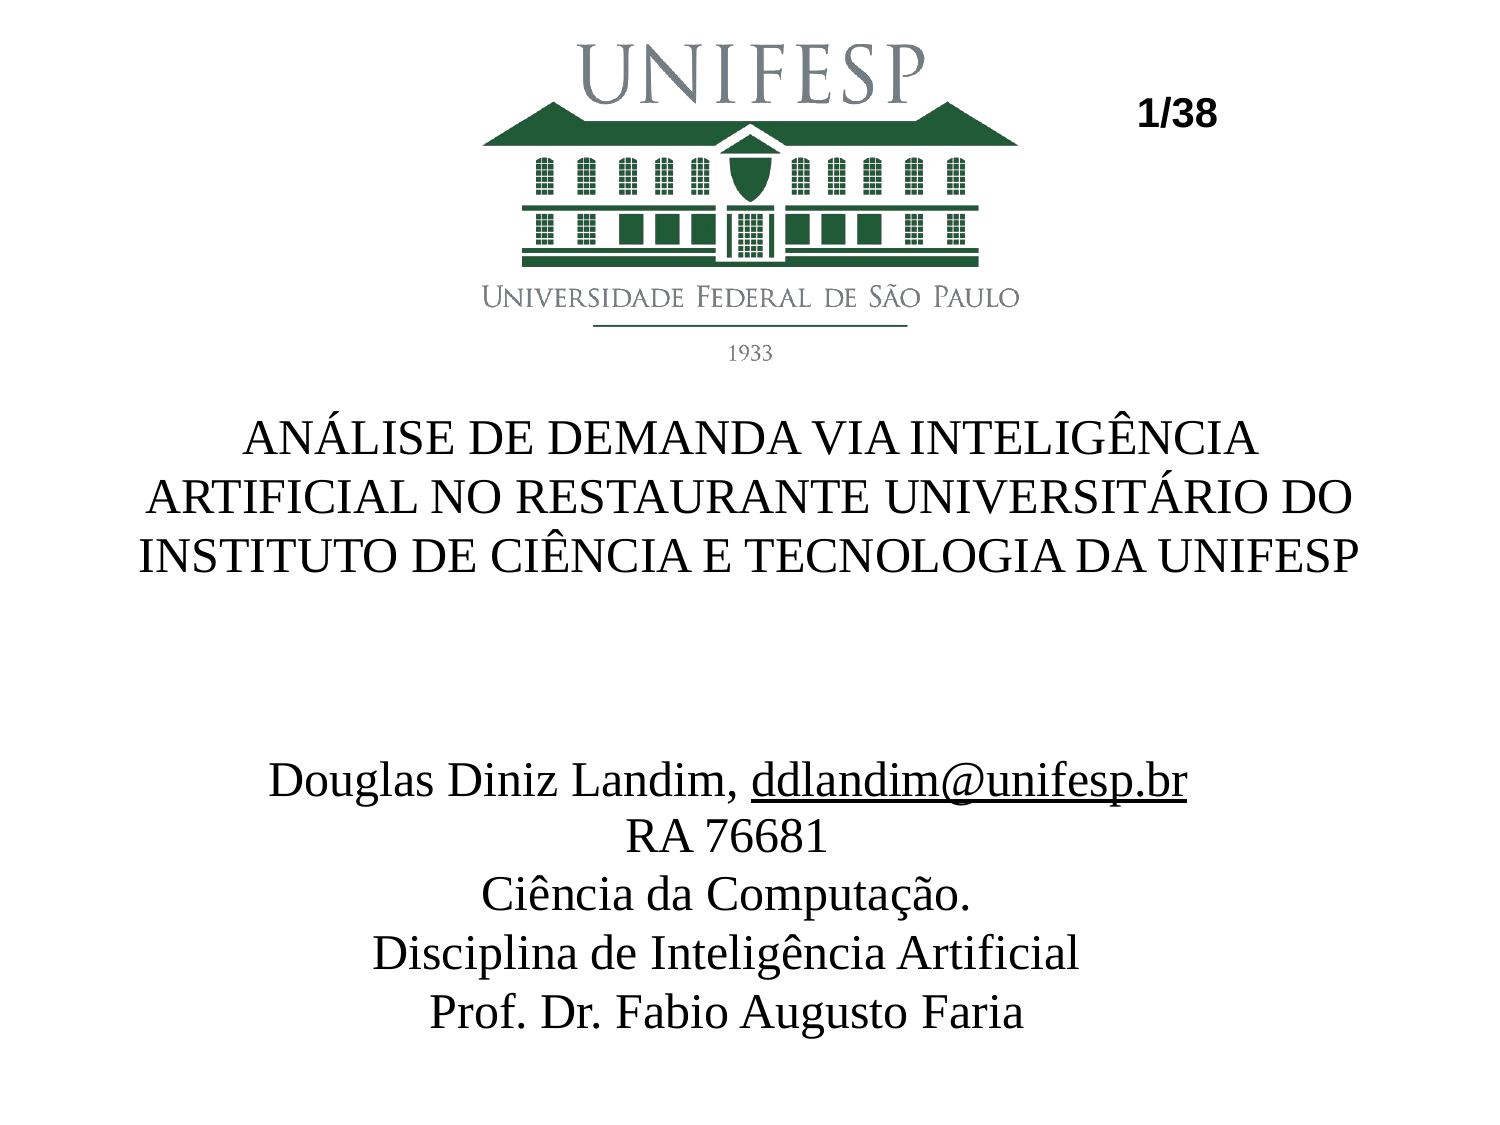

1/38
ANÁLISE DE DEMANDA VIA INTELIGÊNCIA ARTIFICIAL NO RESTAURANTE UNIVERSITÁRIO DO INSTITUTO DE CIÊNCIA E TECNOLOGIA DA UNIFESP
Douglas Diniz Landim, ddlandim@unifesp.br
RA 76681
Ciência da Computação.
Disciplina de Inteligência Artificial
Prof. Dr. Fabio Augusto Faria